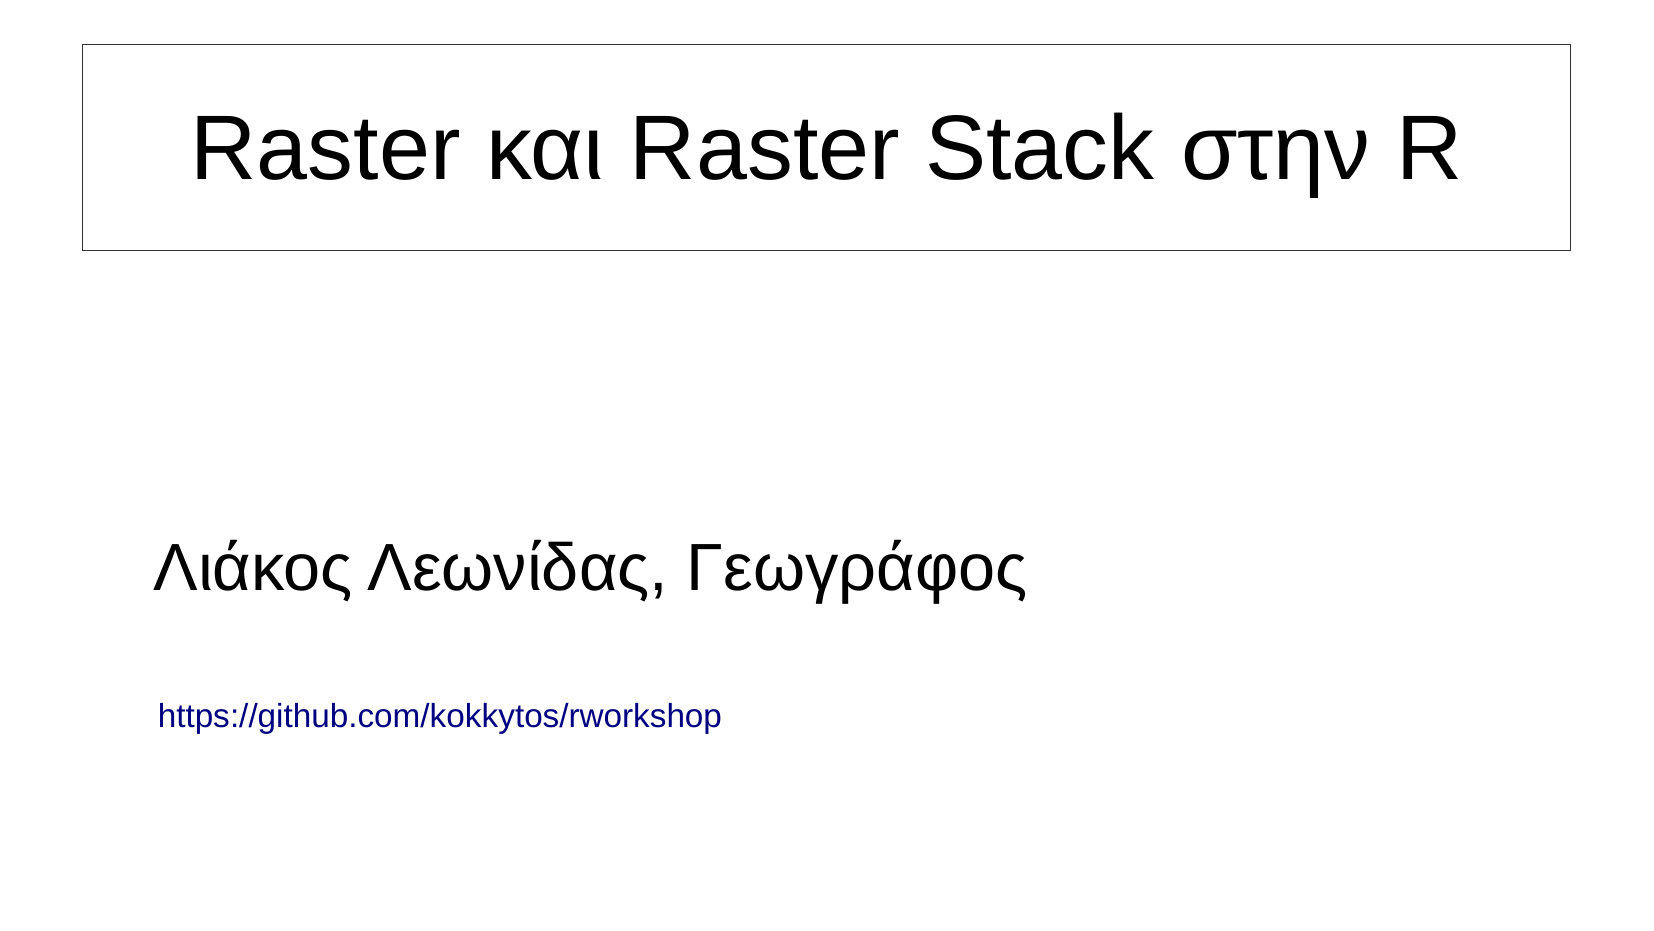

# Raster και Raster Stack στην R
Λιάκος Λεωνίδας, Γεωγράφος
https://github.com/kokkytos/rworkshop